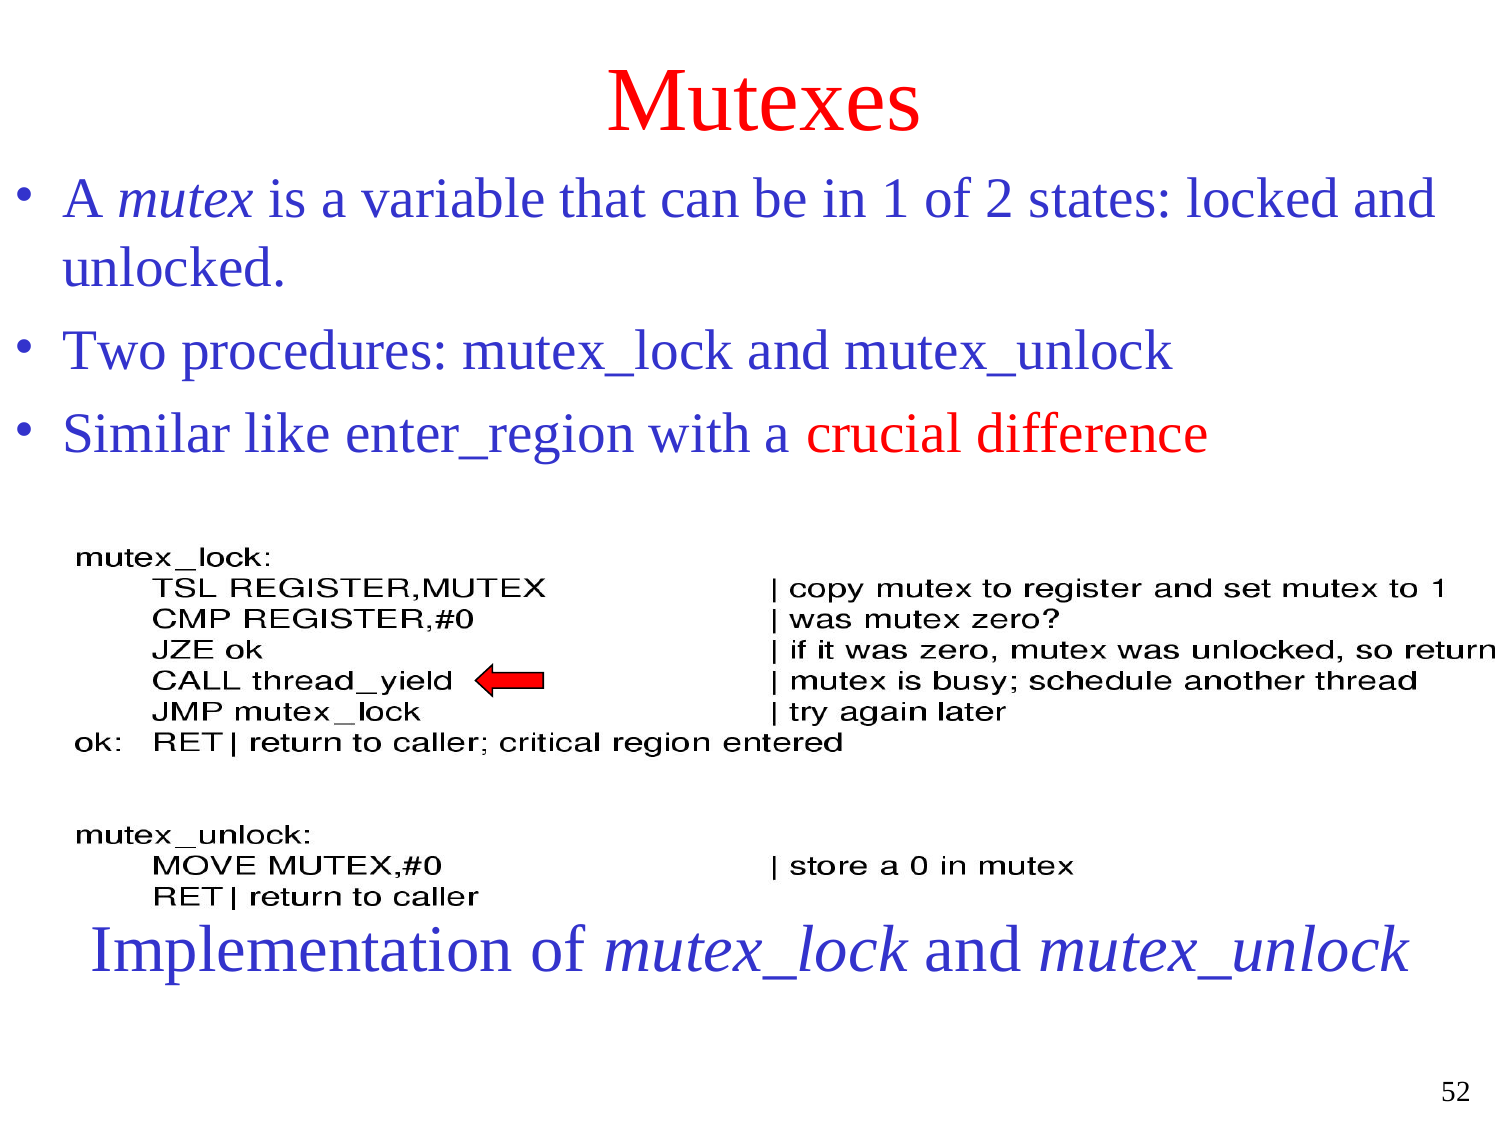

Mutexes
A mutex is a variable that can be in 1 of 2 states: locked and unlocked.
Two procedures: mutex_lock and mutex_unlock
Similar like enter_region with a crucial difference
Implementation of mutex_lock and mutex_unlock